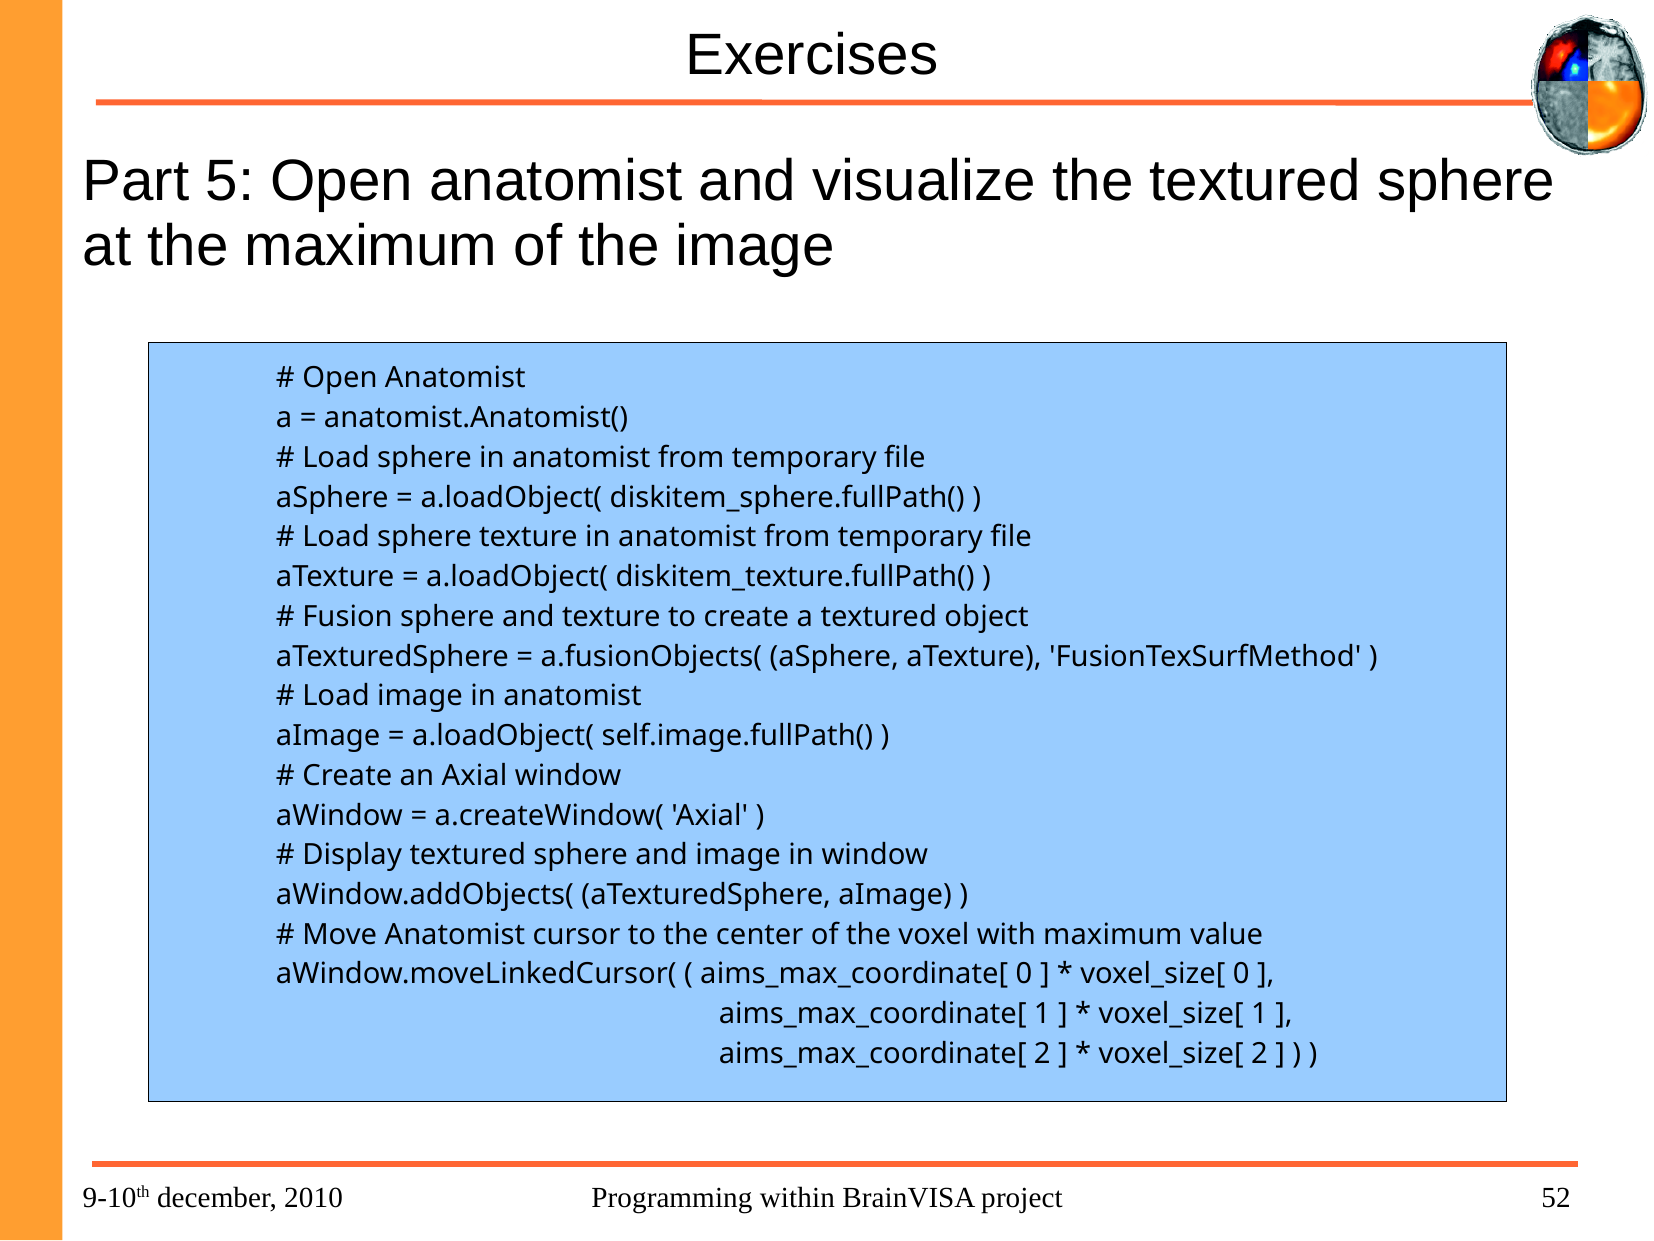

# Exercises
Part 5: Open anatomist and visualize the textured sphere at the maximum of the image
# Open Anatomist a = anatomist.Anatomist()
# Load sphere in anatomist from temporary file aSphere = a.loadObject( diskitem_sphere.fullPath() )
# Load sphere texture in anatomist from temporary file aTexture = a.loadObject( diskitem_texture.fullPath() )
# Fusion sphere and texture to create a textured object aTexturedSphere = a.fusionObjects( (aSphere, aTexture), 'FusionTexSurfMethod' )
# Load image in anatomist aImage = a.loadObject( self.image.fullPath() )
# Create an Axial window aWindow = a.createWindow( 'Axial' )
# Display textured sphere and image in window aWindow.addObjects( (aTexturedSphere, aImage) )
# Move Anatomist cursor to the center of the voxel with maximum value aWindow.moveLinkedCursor( ( aims_max_coordinate[ 0 ] * voxel_size[ 0 ], aims_max_coordinate[ 1 ] * voxel_size[ 1 ], aims_max_coordinate[ 2 ] * voxel_size[ 2 ] ) )
52